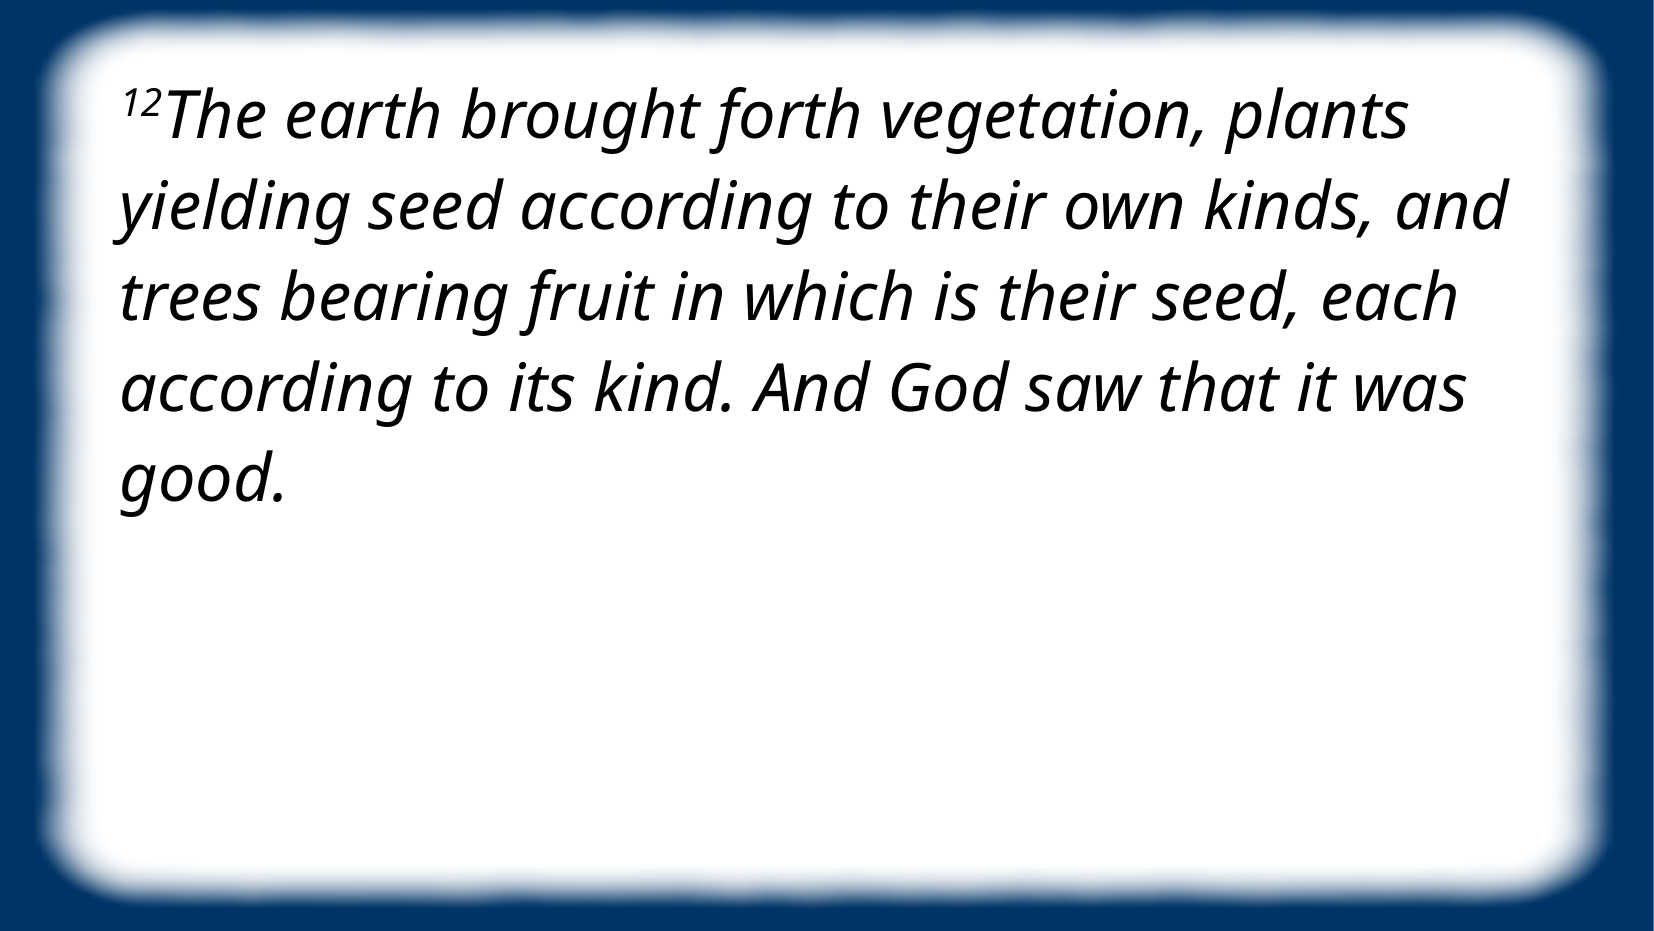

12The earth brought forth vegetation, plants yielding seed according to their own kinds, and trees bearing fruit in which is their seed, each according to its kind. And God saw that it was good.